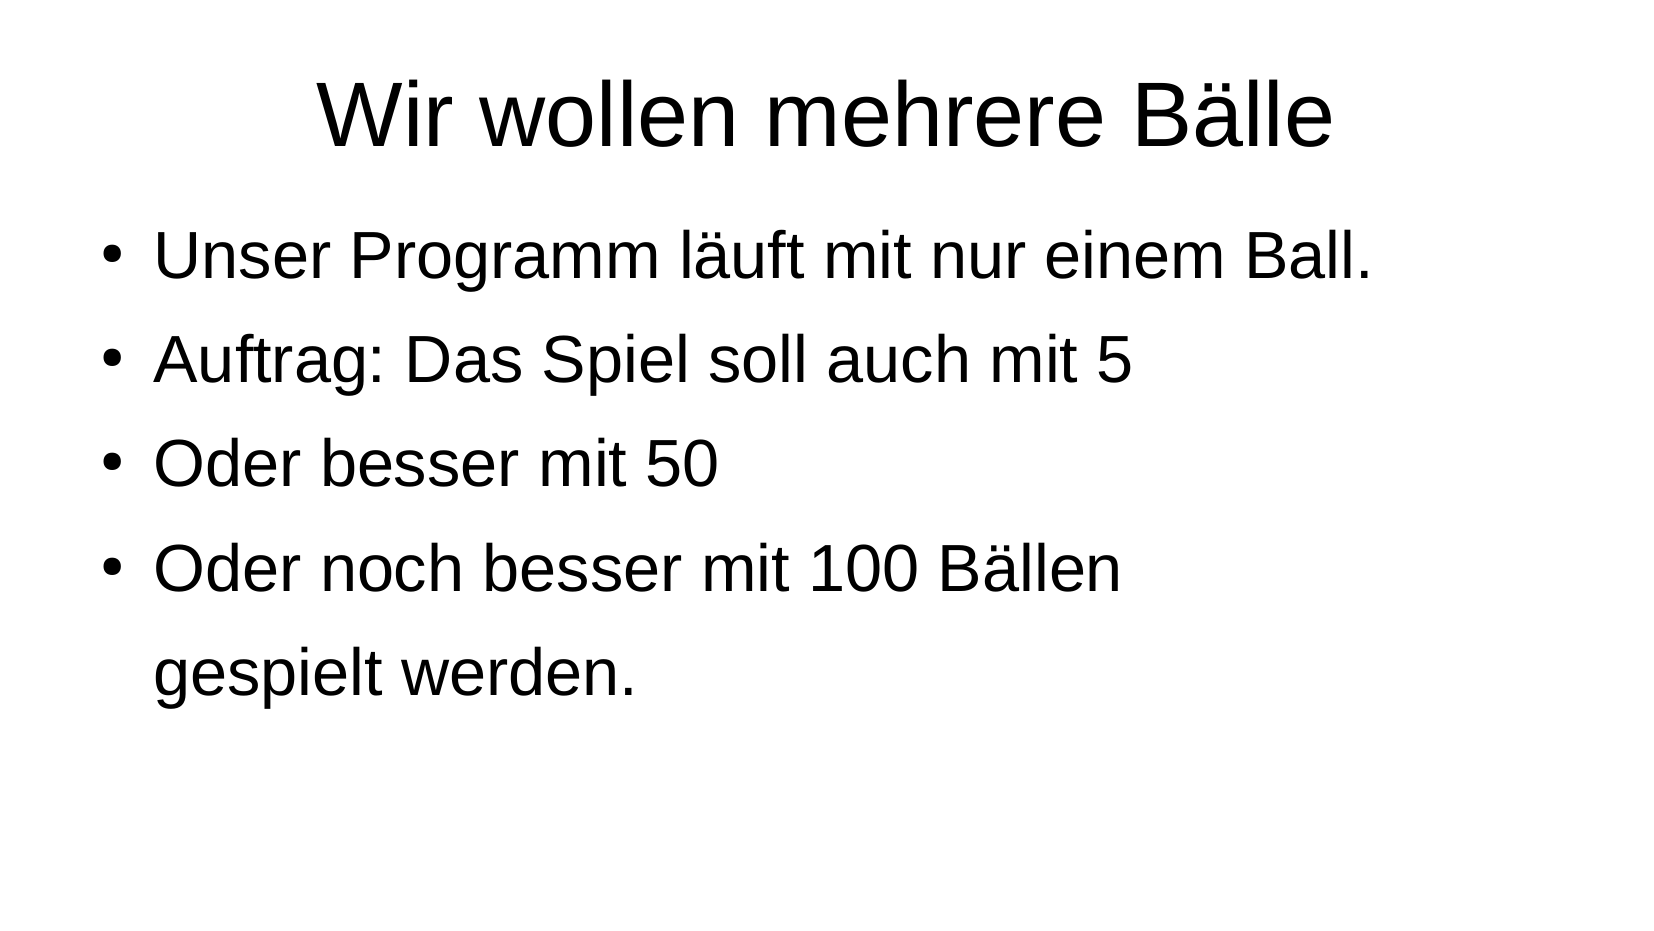

# Wir wollen mehrere Bälle
Unser Programm läuft mit nur einem Ball.
Auftrag: Das Spiel soll auch mit 5
Oder besser mit 50
Oder noch besser mit 100 Bällen
gespielt werden.